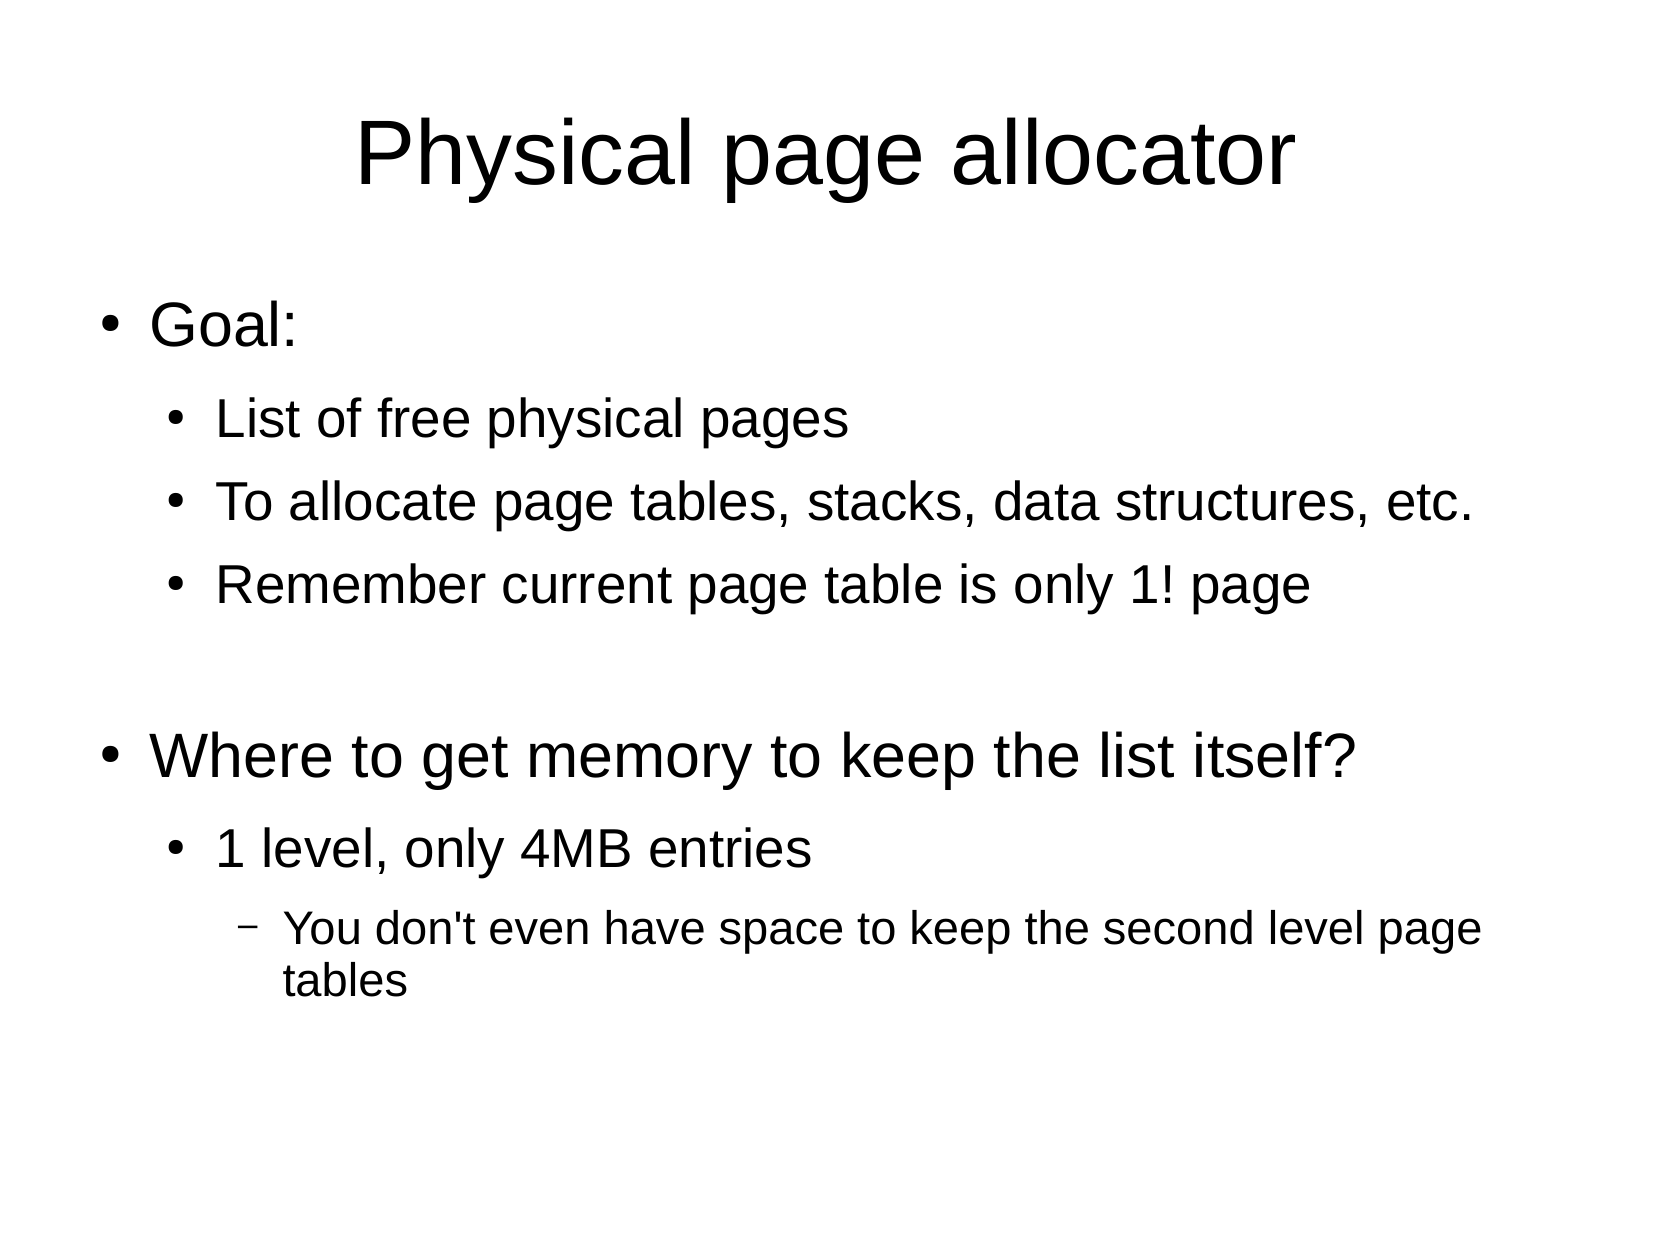

# Physical page allocator
Goal:
List of free physical pages
To allocate page tables, stacks, data structures, etc.
Remember current page table is only 1! page
Where to get memory to keep the list itself?
1 level, only 4MB entries
You don't even have space to keep the second level page tables